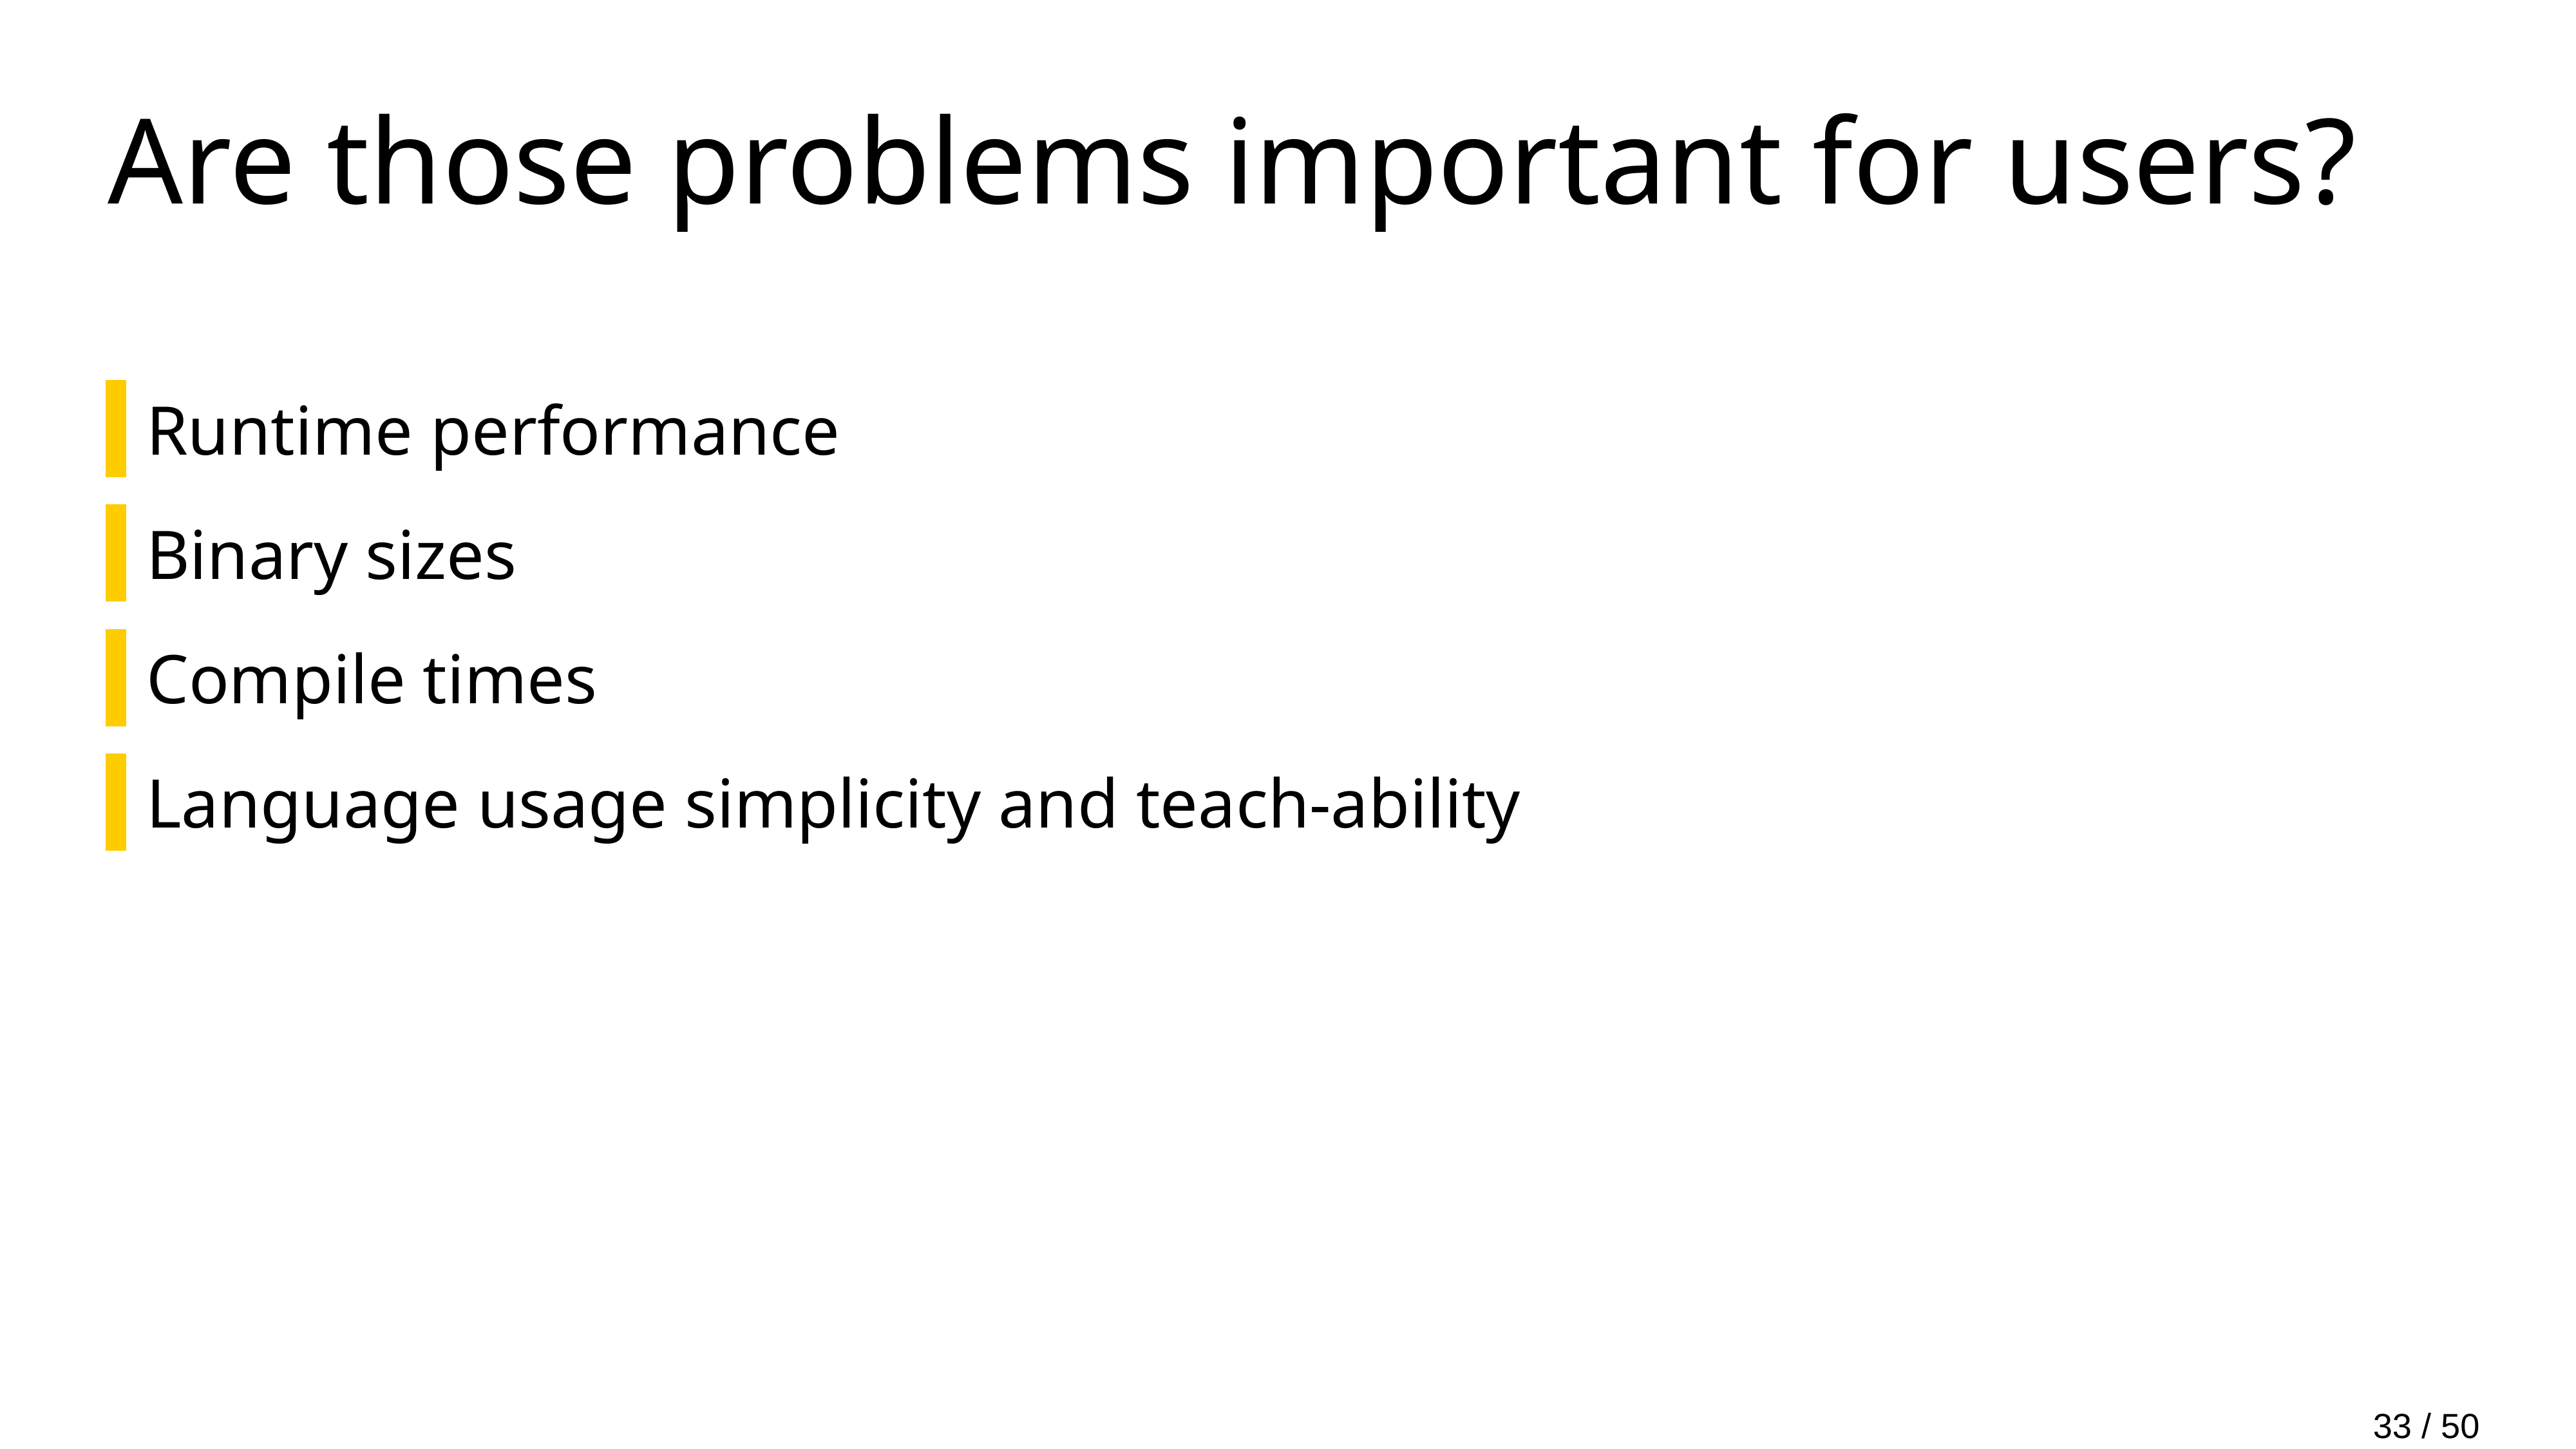

# Are those problems important for users?
 Runtime performance
 Binary sizes
 Compile times
 Language usage simplicity and teach-ability